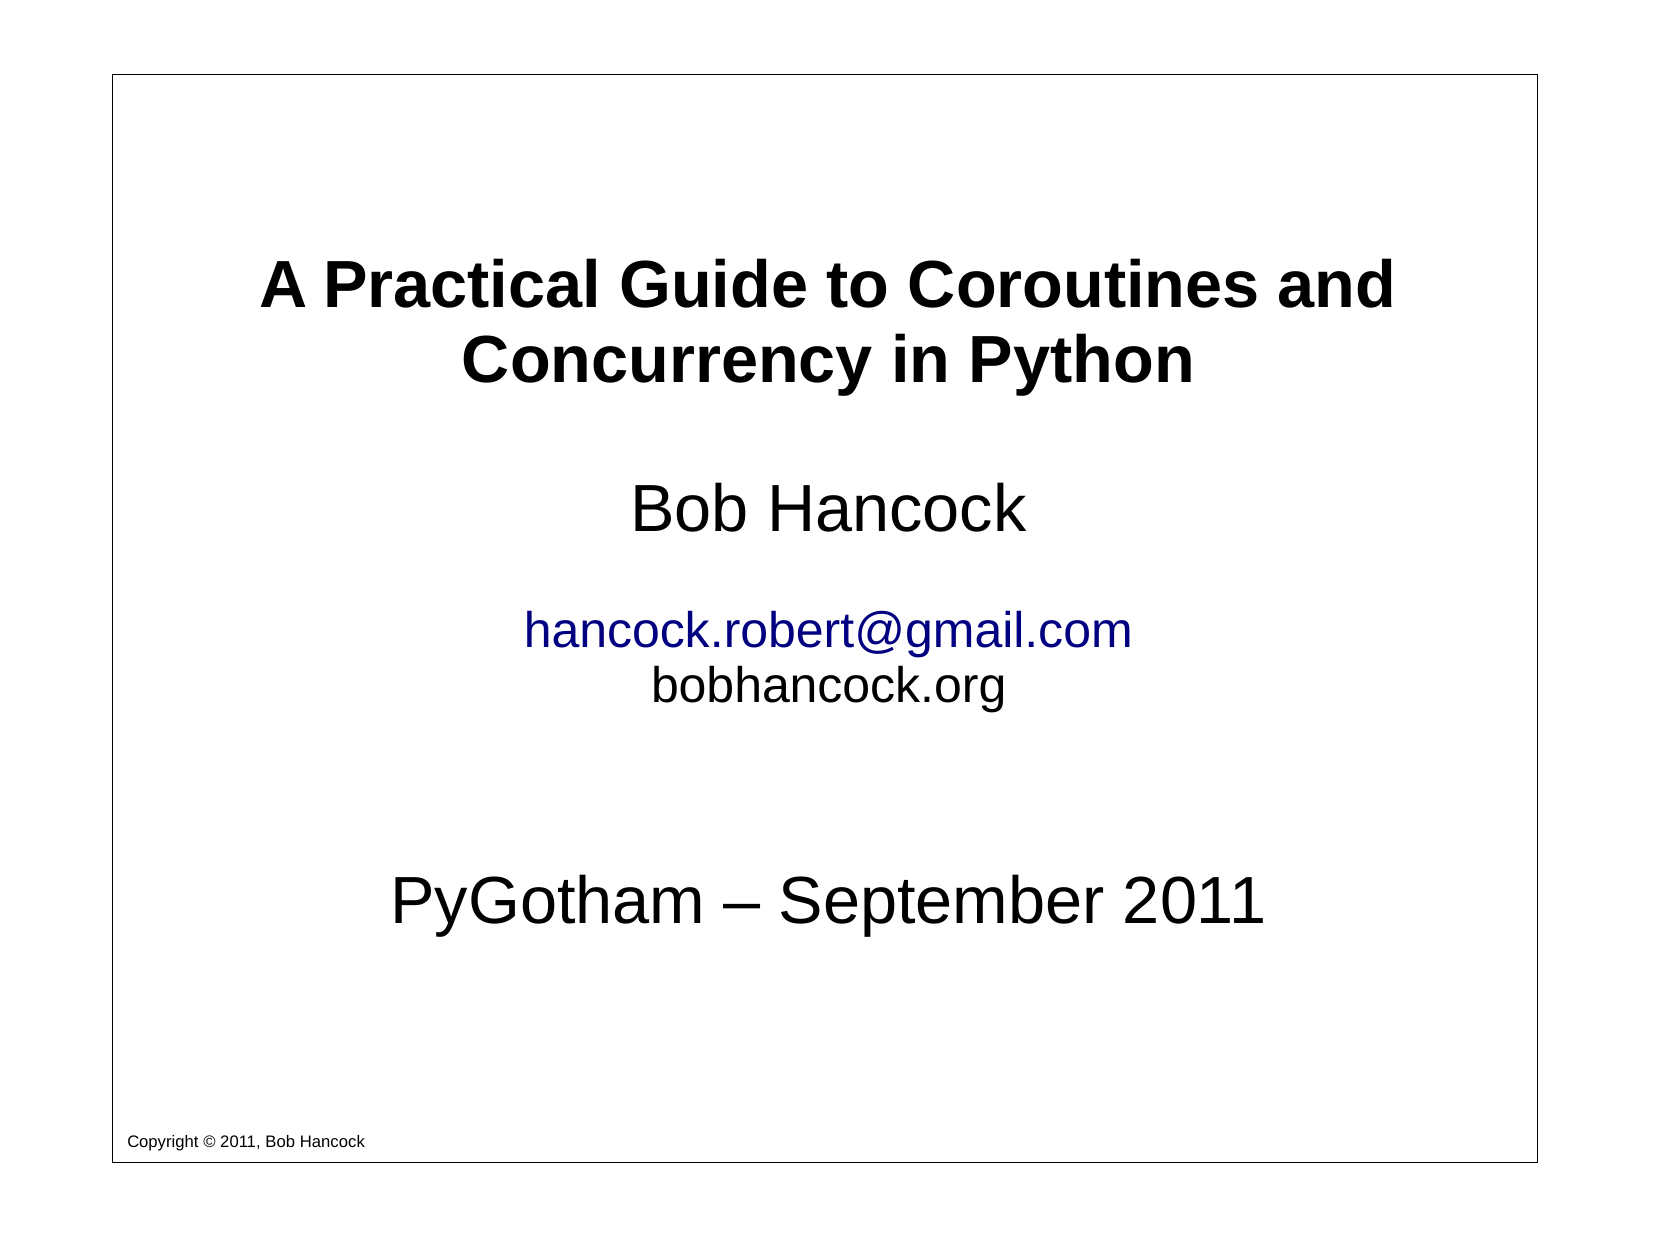

# A Practical Guide to Coroutines and Concurrency in Python
Bob Hancock
hancock.robert@gmail.com
bobhancock.org
PyGotham – September 2011
Copyright © 2011, Bob Hancock